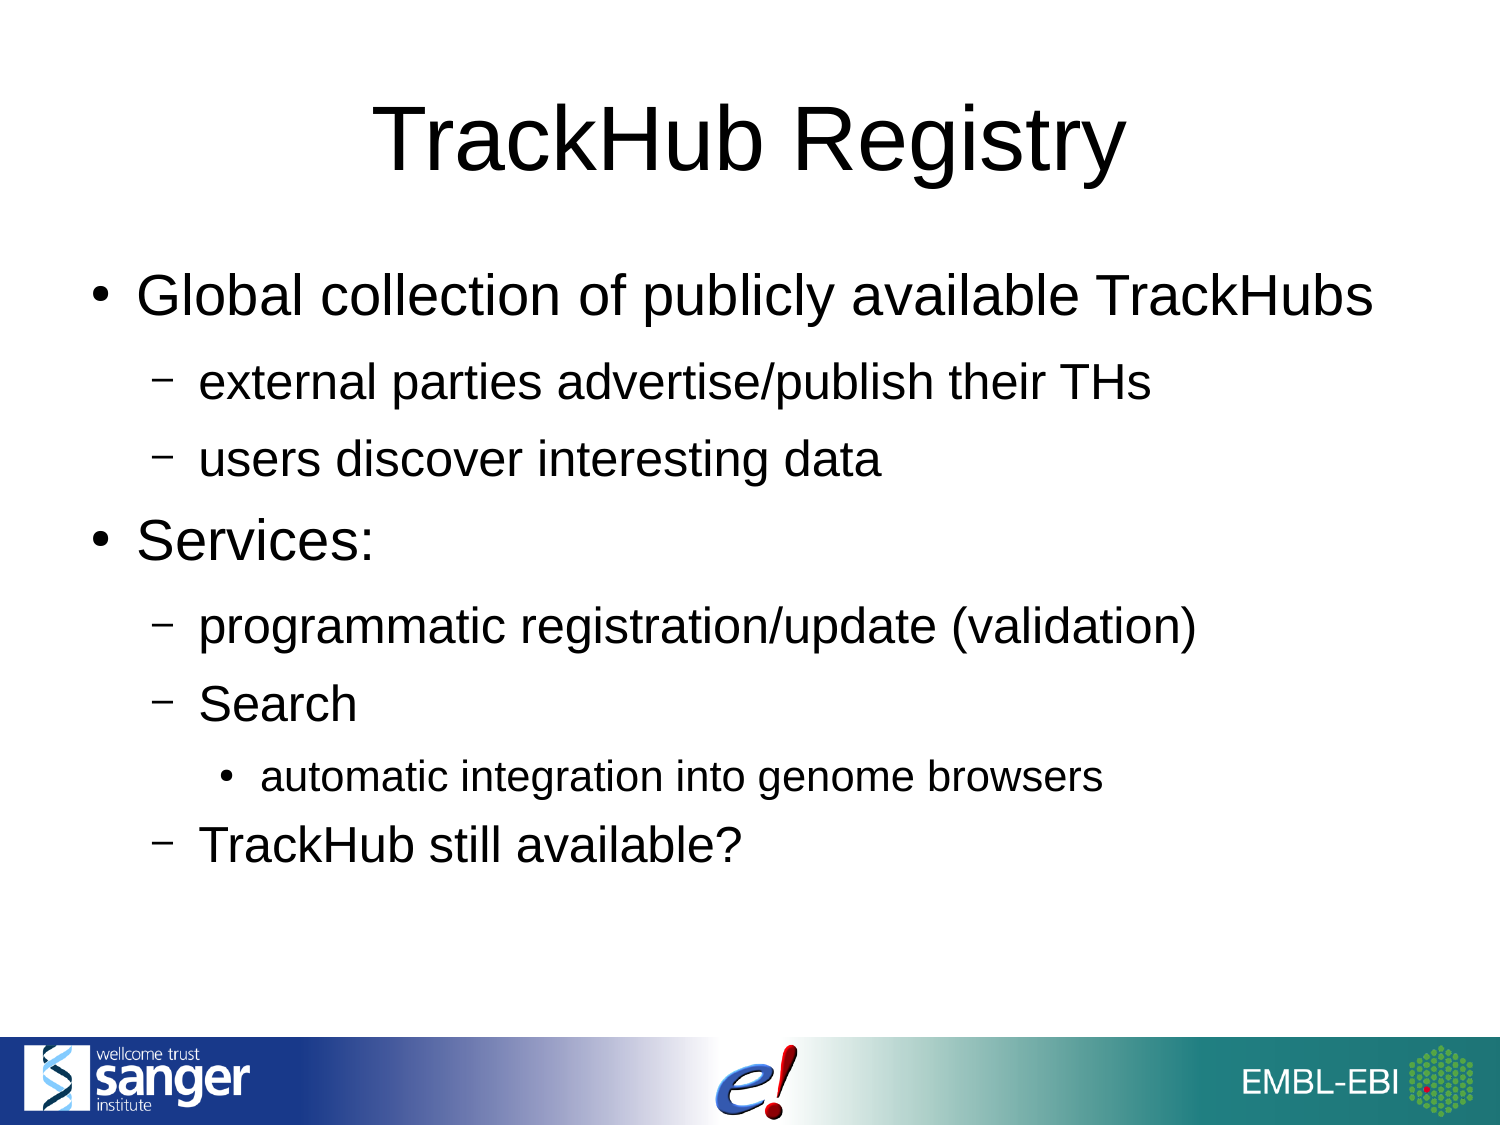

# TrackHub Registry
Global collection of publicly available TrackHubs
external parties advertise/publish their THs
users discover interesting data
Services:
programmatic registration/update (validation)
Search
automatic integration into genome browsers
TrackHub still available?